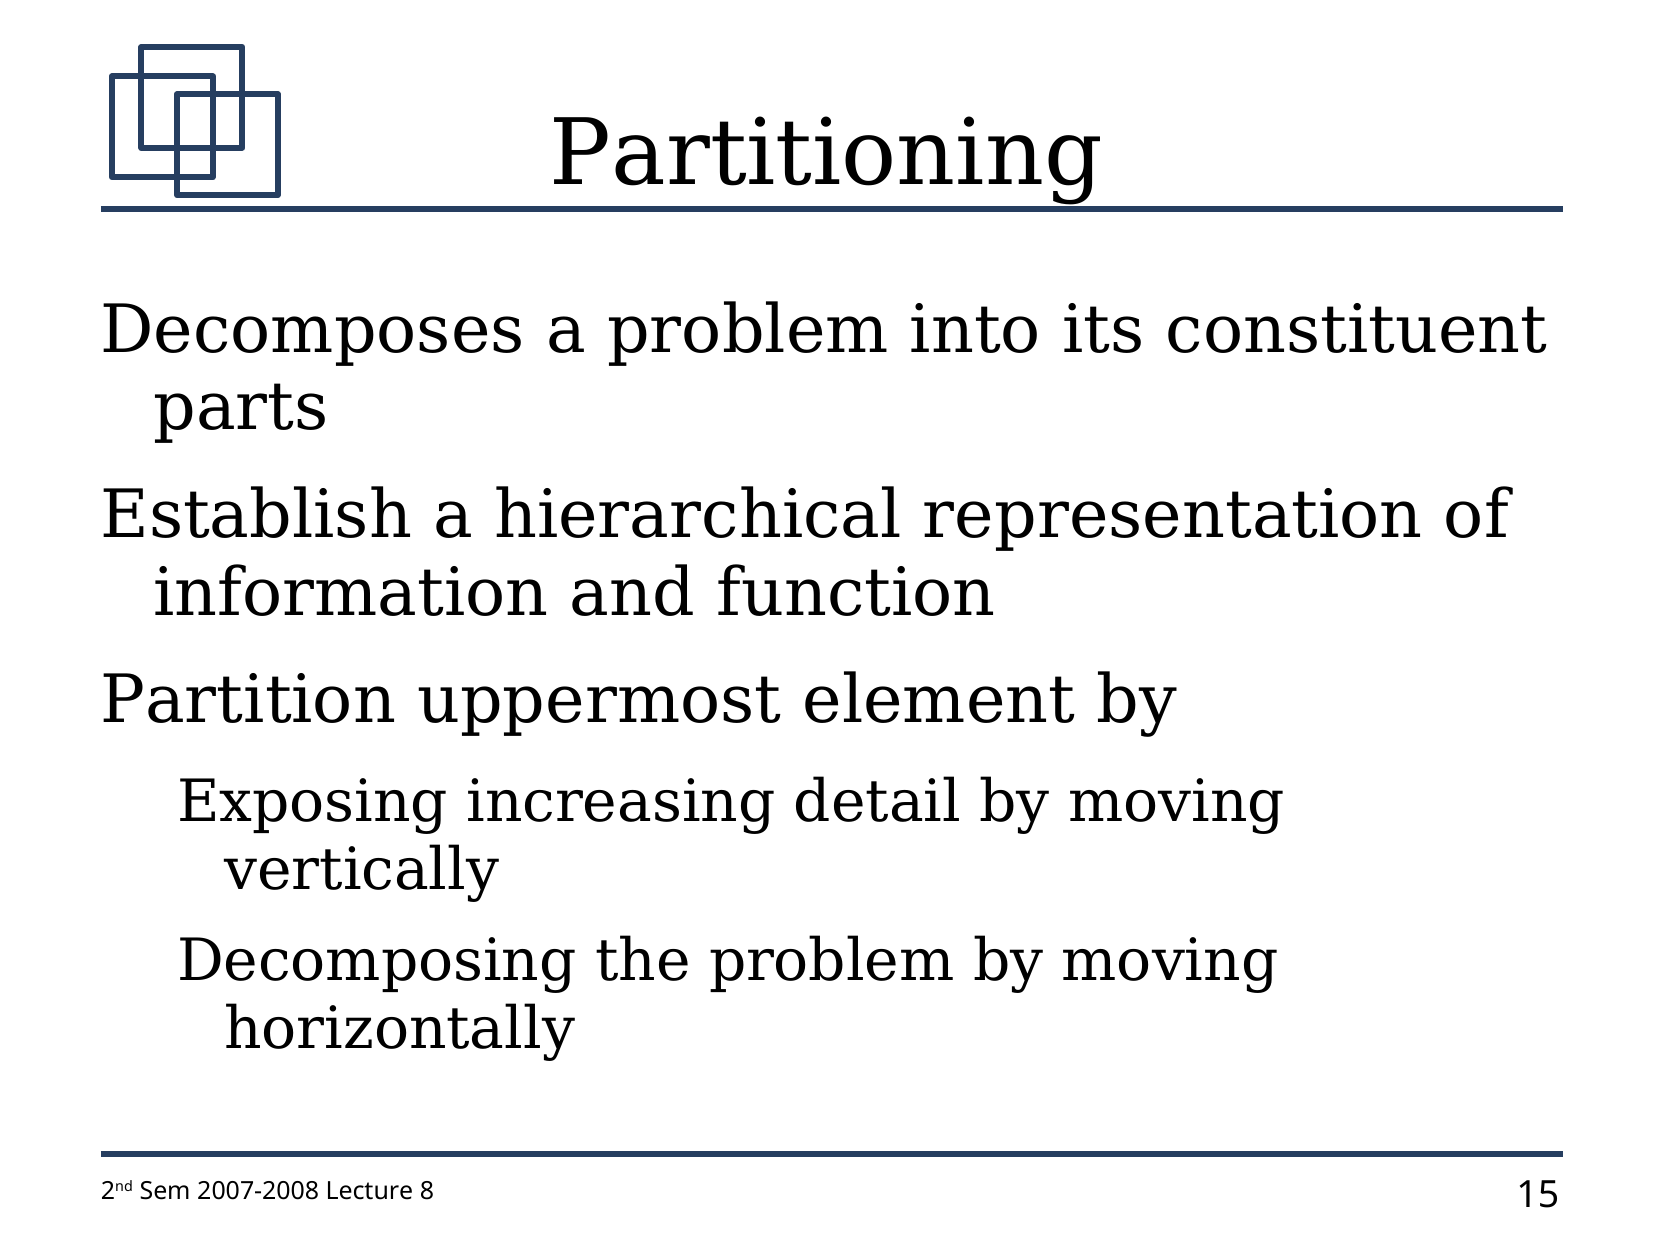

# Partitioning
Decomposes a problem into its constituent parts
Establish a hierarchical representation of information and function
Partition uppermost element by
Exposing increasing detail by moving vertically
Decomposing the problem by moving horizontally